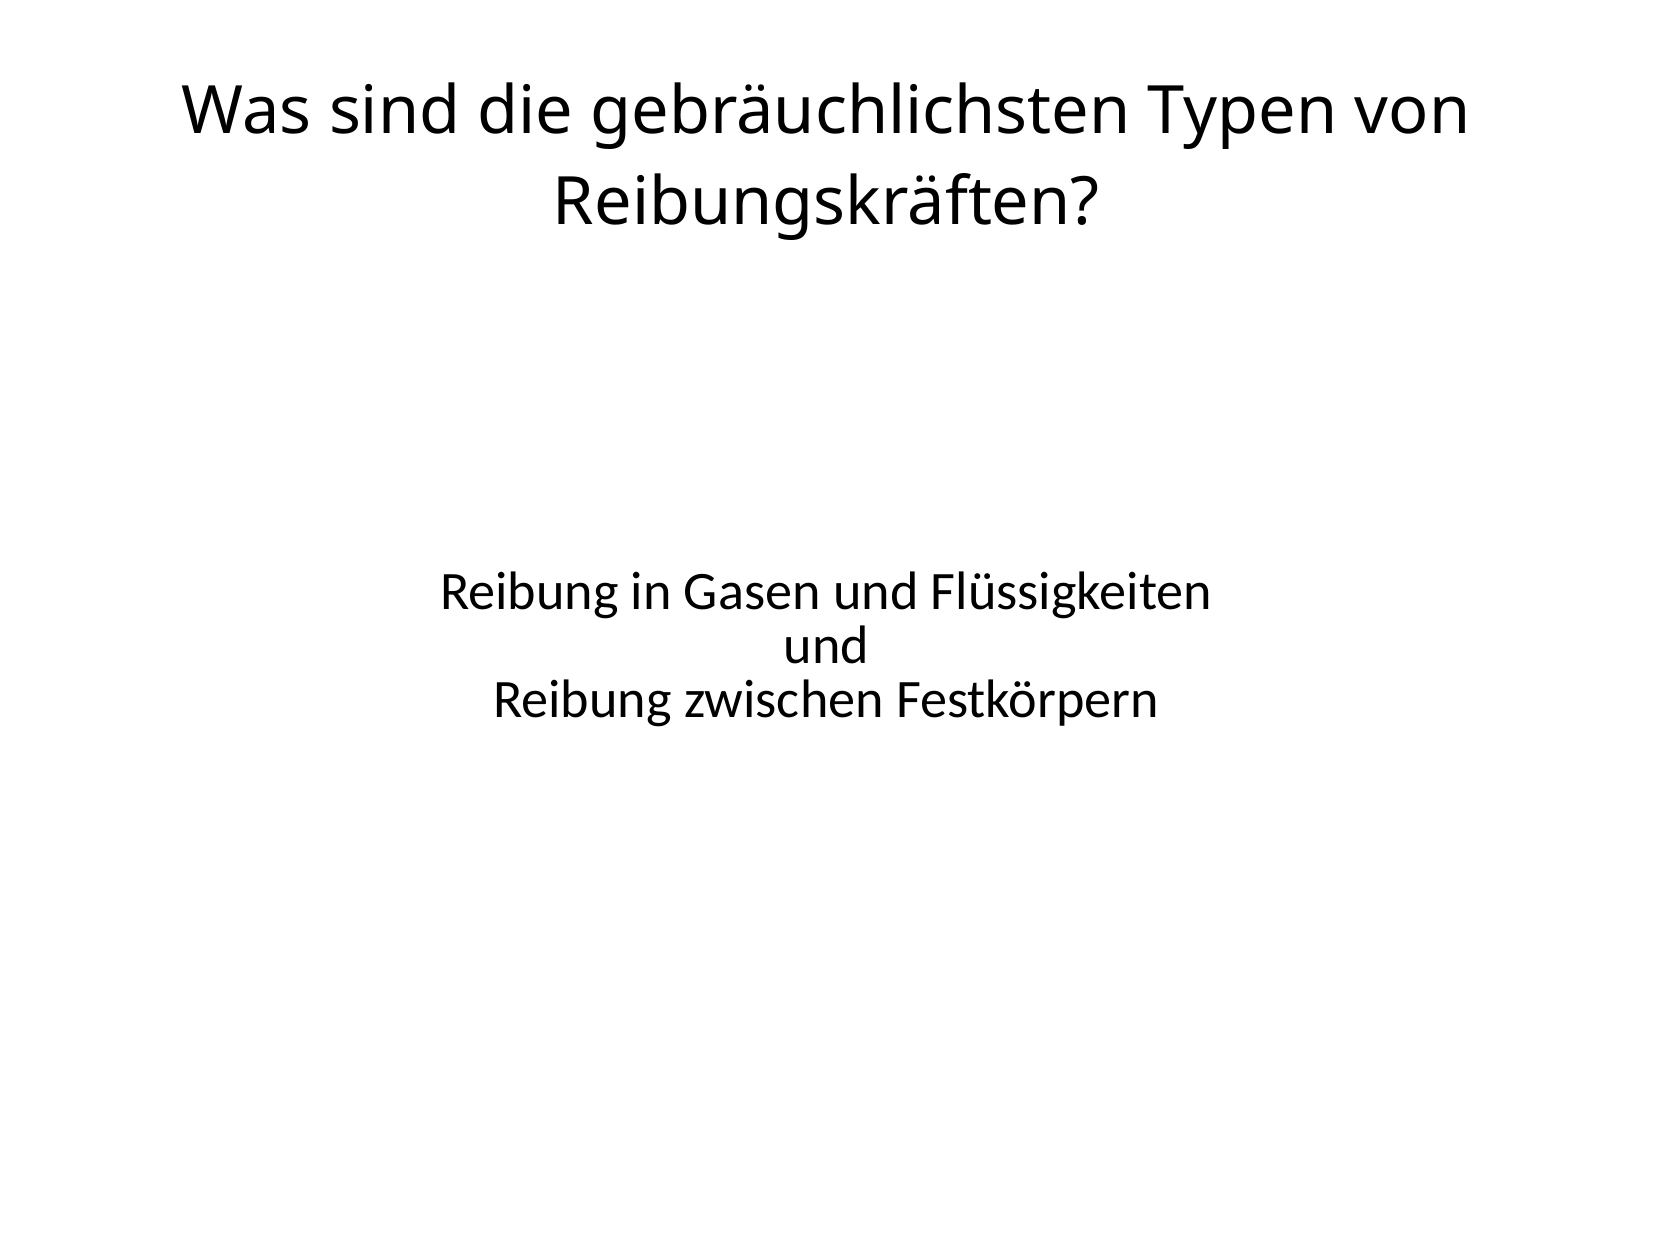

# Was sind die gebräuchlichsten Typen von Reibungskräften?
Reibung in Gasen und Flüssigkeiten
und
Reibung zwischen Festkörpern